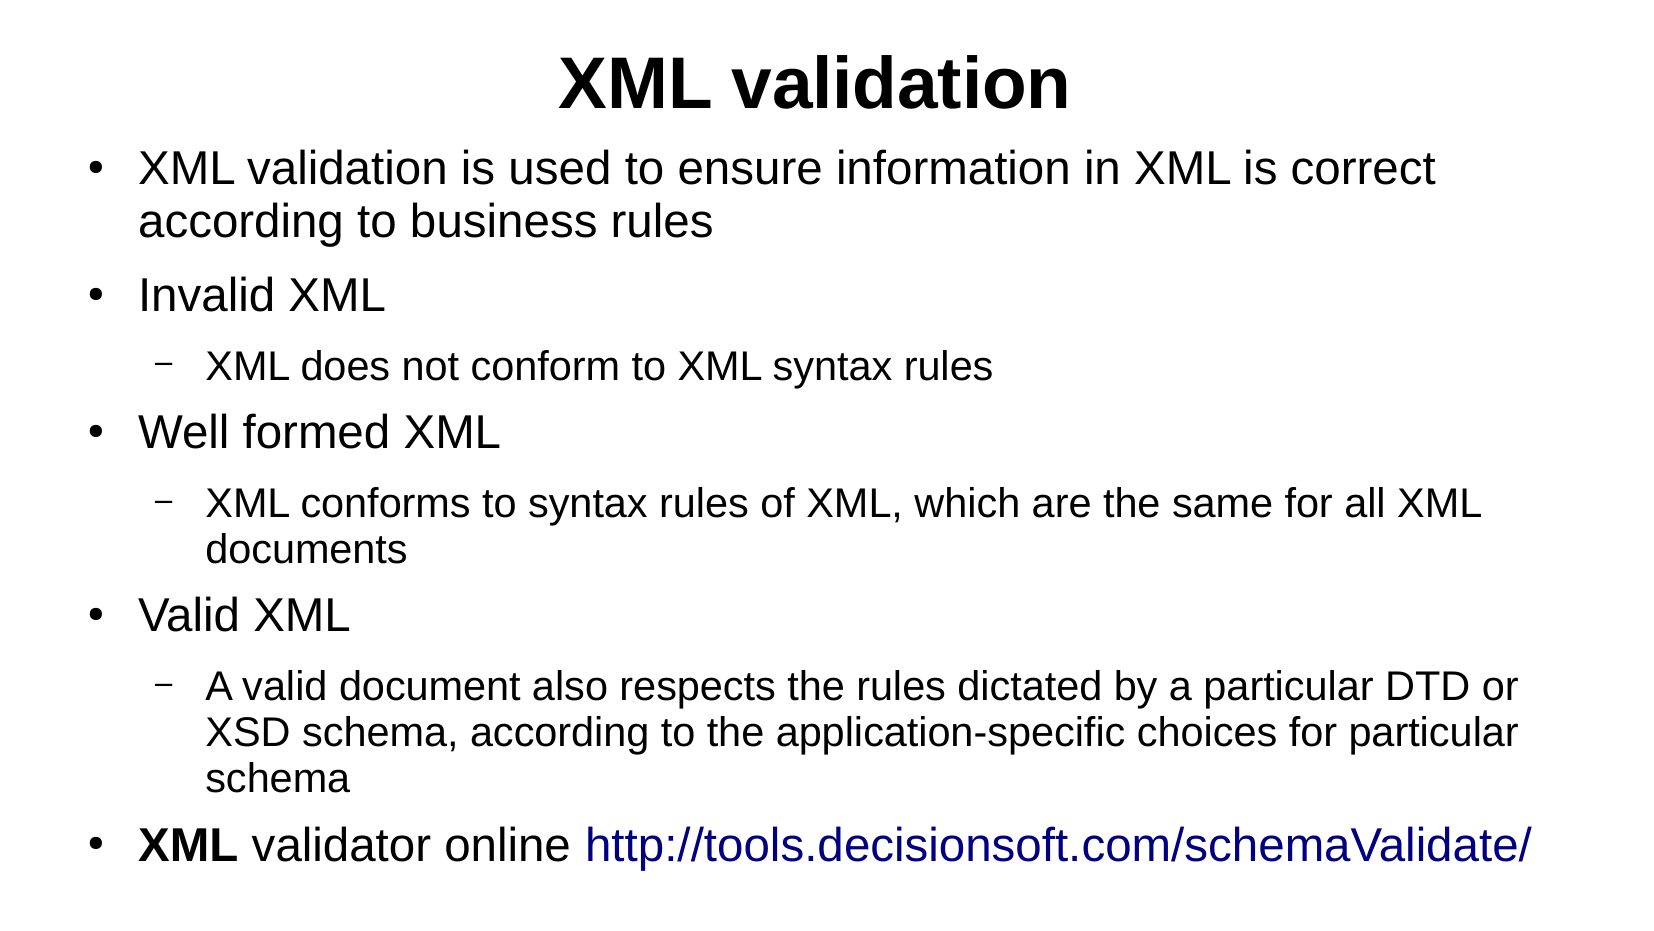

# XML validation
XML validation is used to ensure information in XML is correct according to business rules
Invalid XML
XML does not conform to XML syntax rules
Well formed XML
XML conforms to syntax rules of XML, which are the same for all XML documents
Valid XML
A valid document also respects the rules dictated by a particular DTD or XSD schema, according to the application-specific choices for particular schema
XML validator online http://tools.decisionsoft.com/schemaValidate/